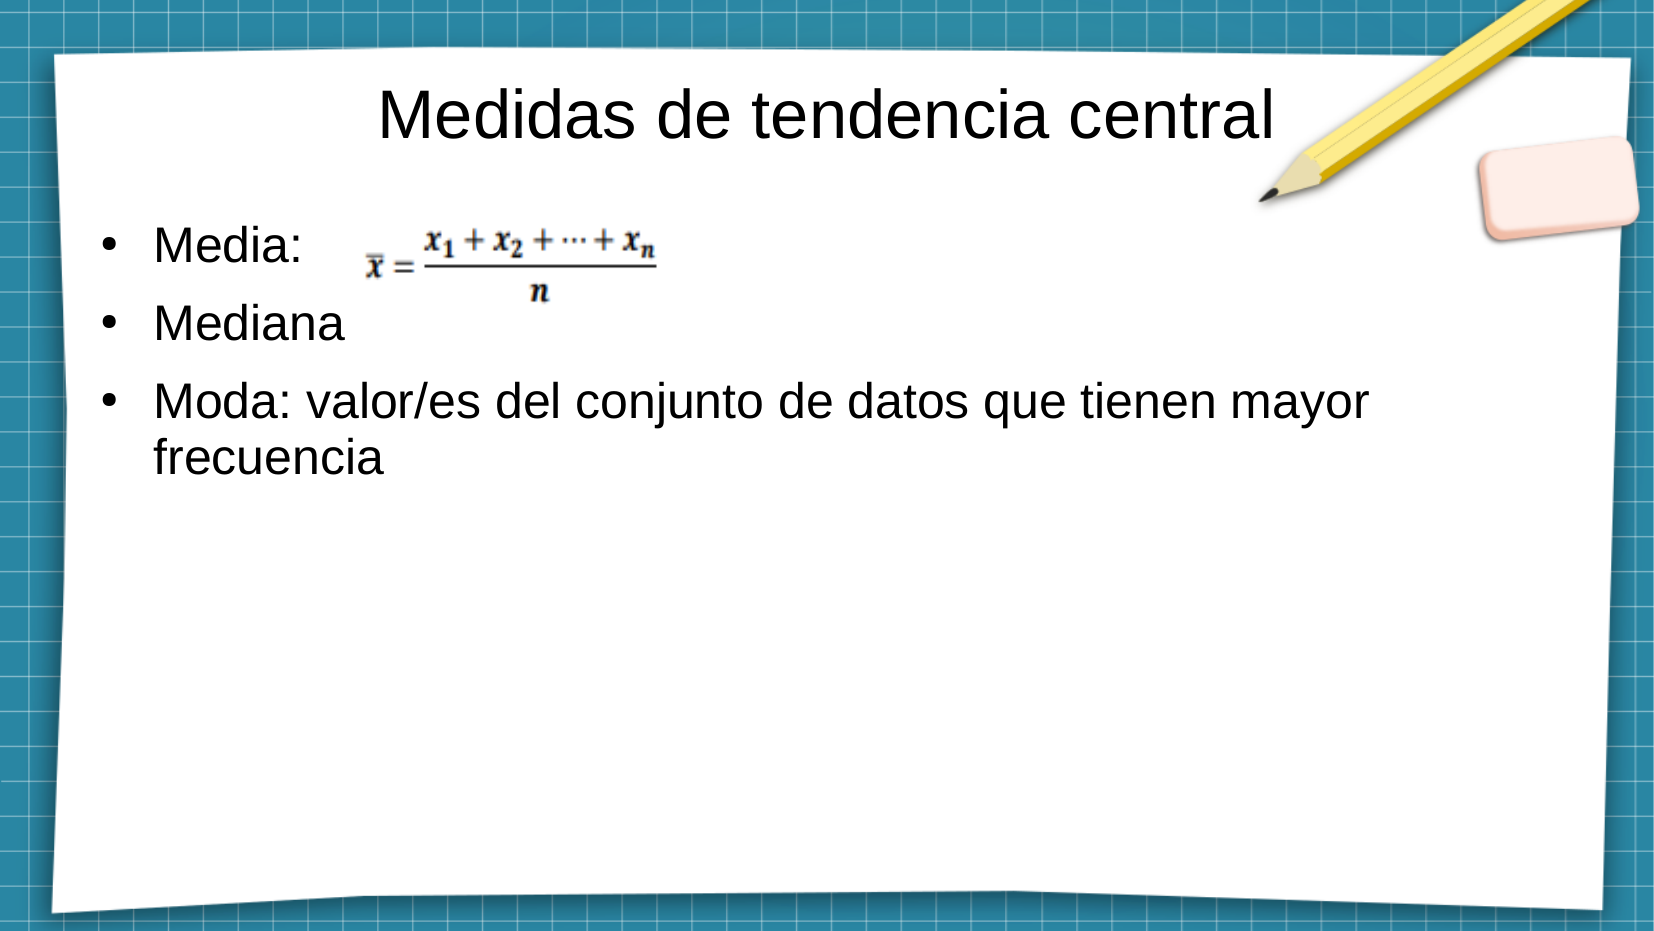

# Medidas de tendencia central
Media:
Mediana
Moda: valor/es del conjunto de datos que tienen mayor frecuencia